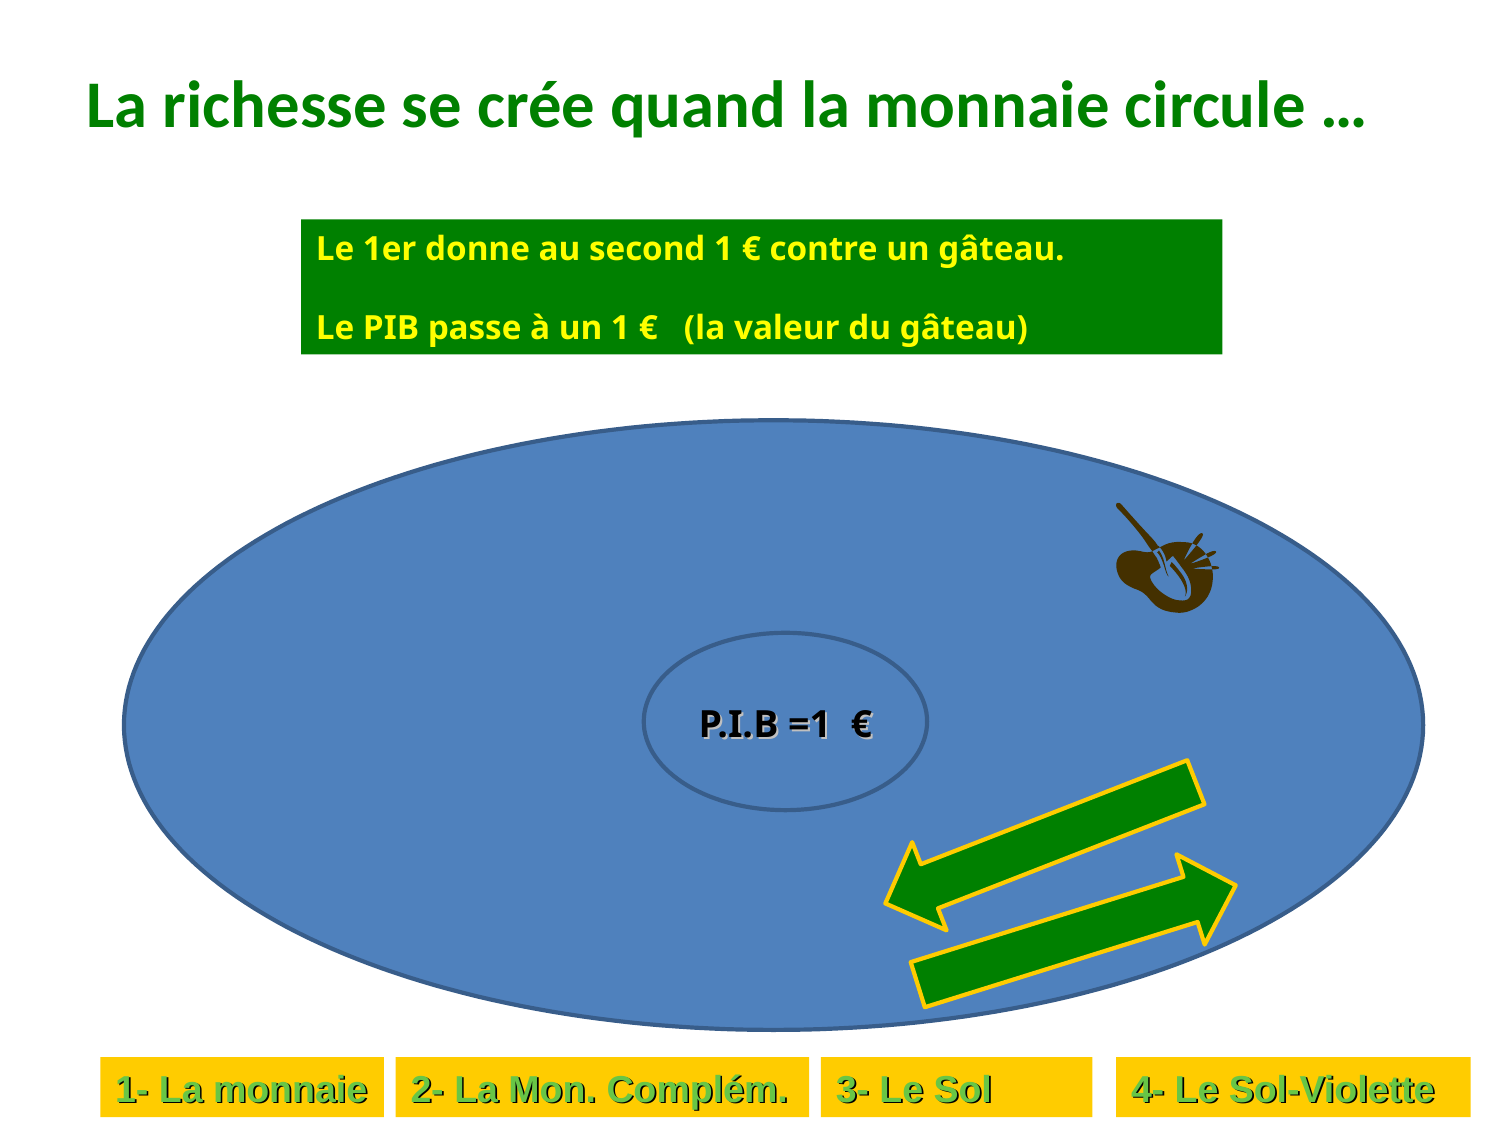

# La richesse se crée quand la monnaie circule …
Le 1er donne au second 1 € contre un gâteau.
Le PIB passe à un 1 € (la valeur du gâteau)
P.I.B =1 €